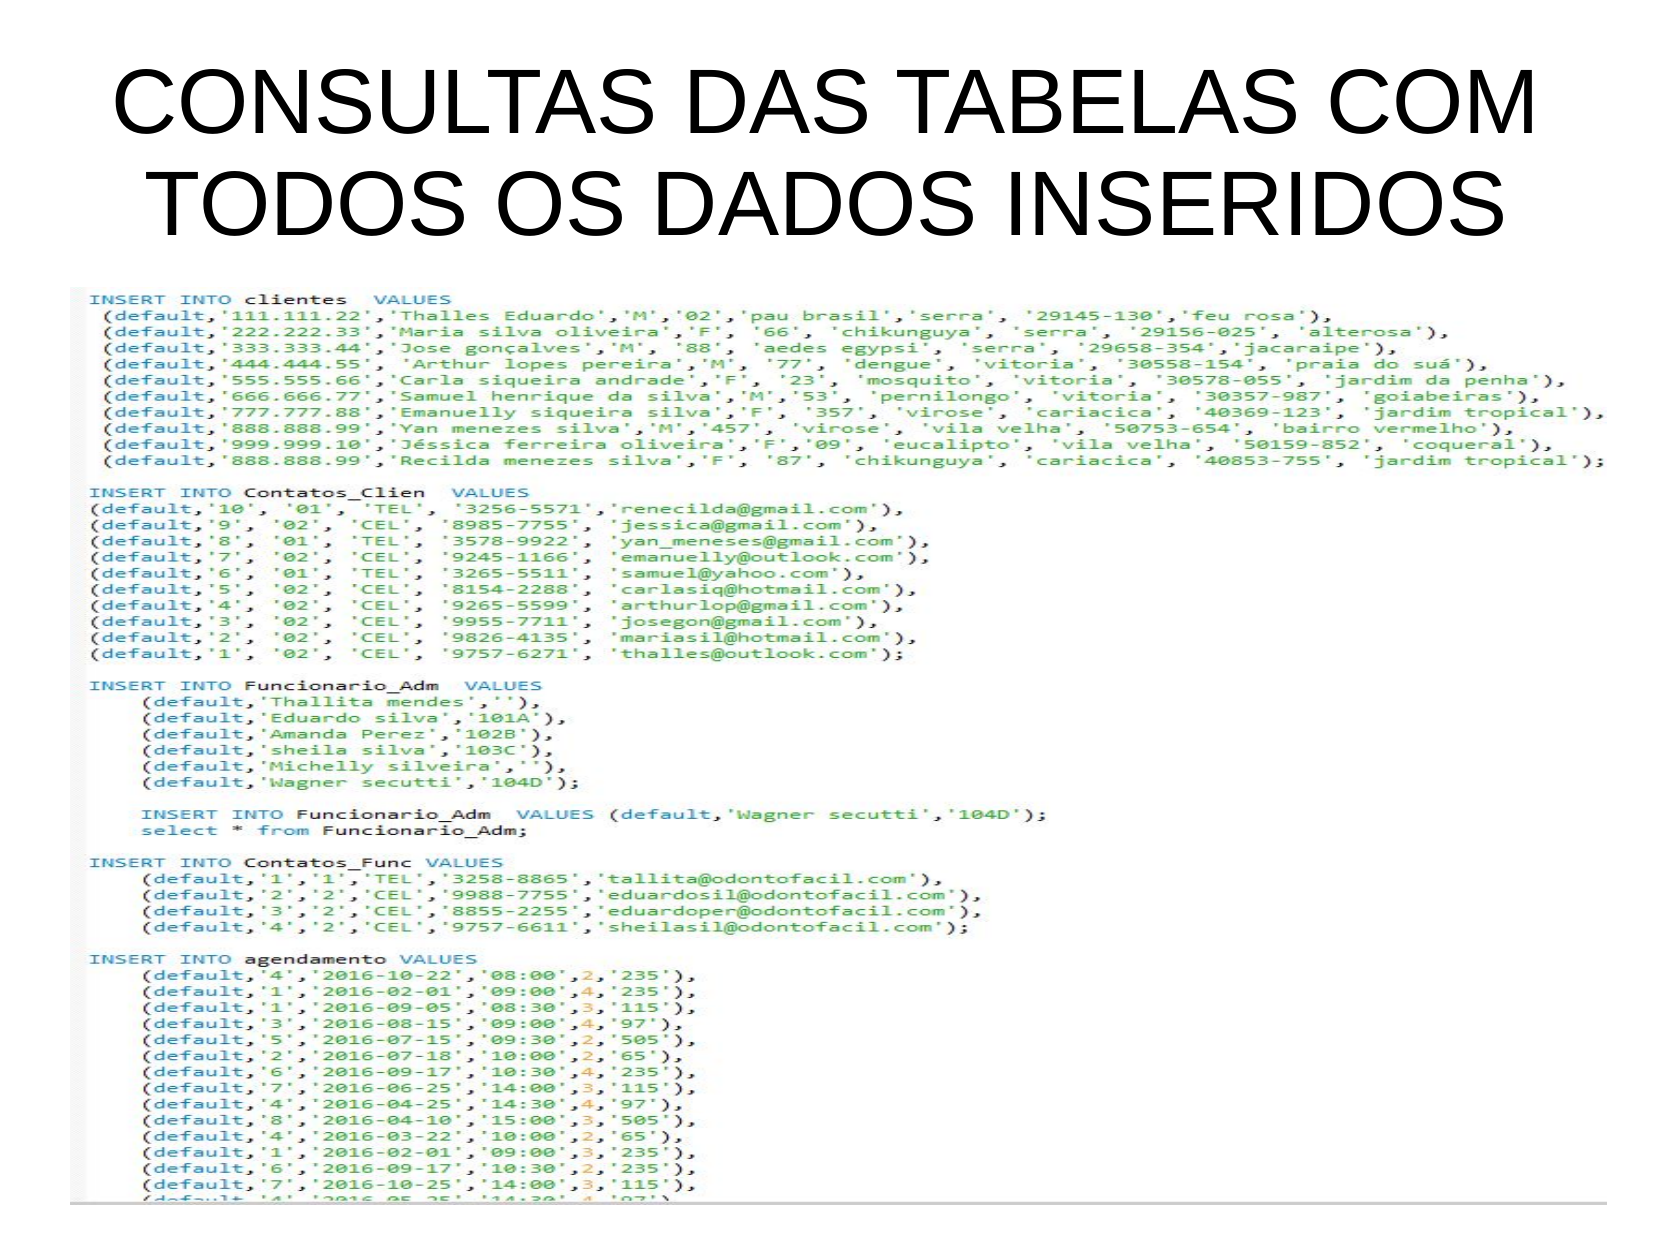

# CONSULTAS DAS TABELAS COM TODOS OS DADOS INSERIDOS